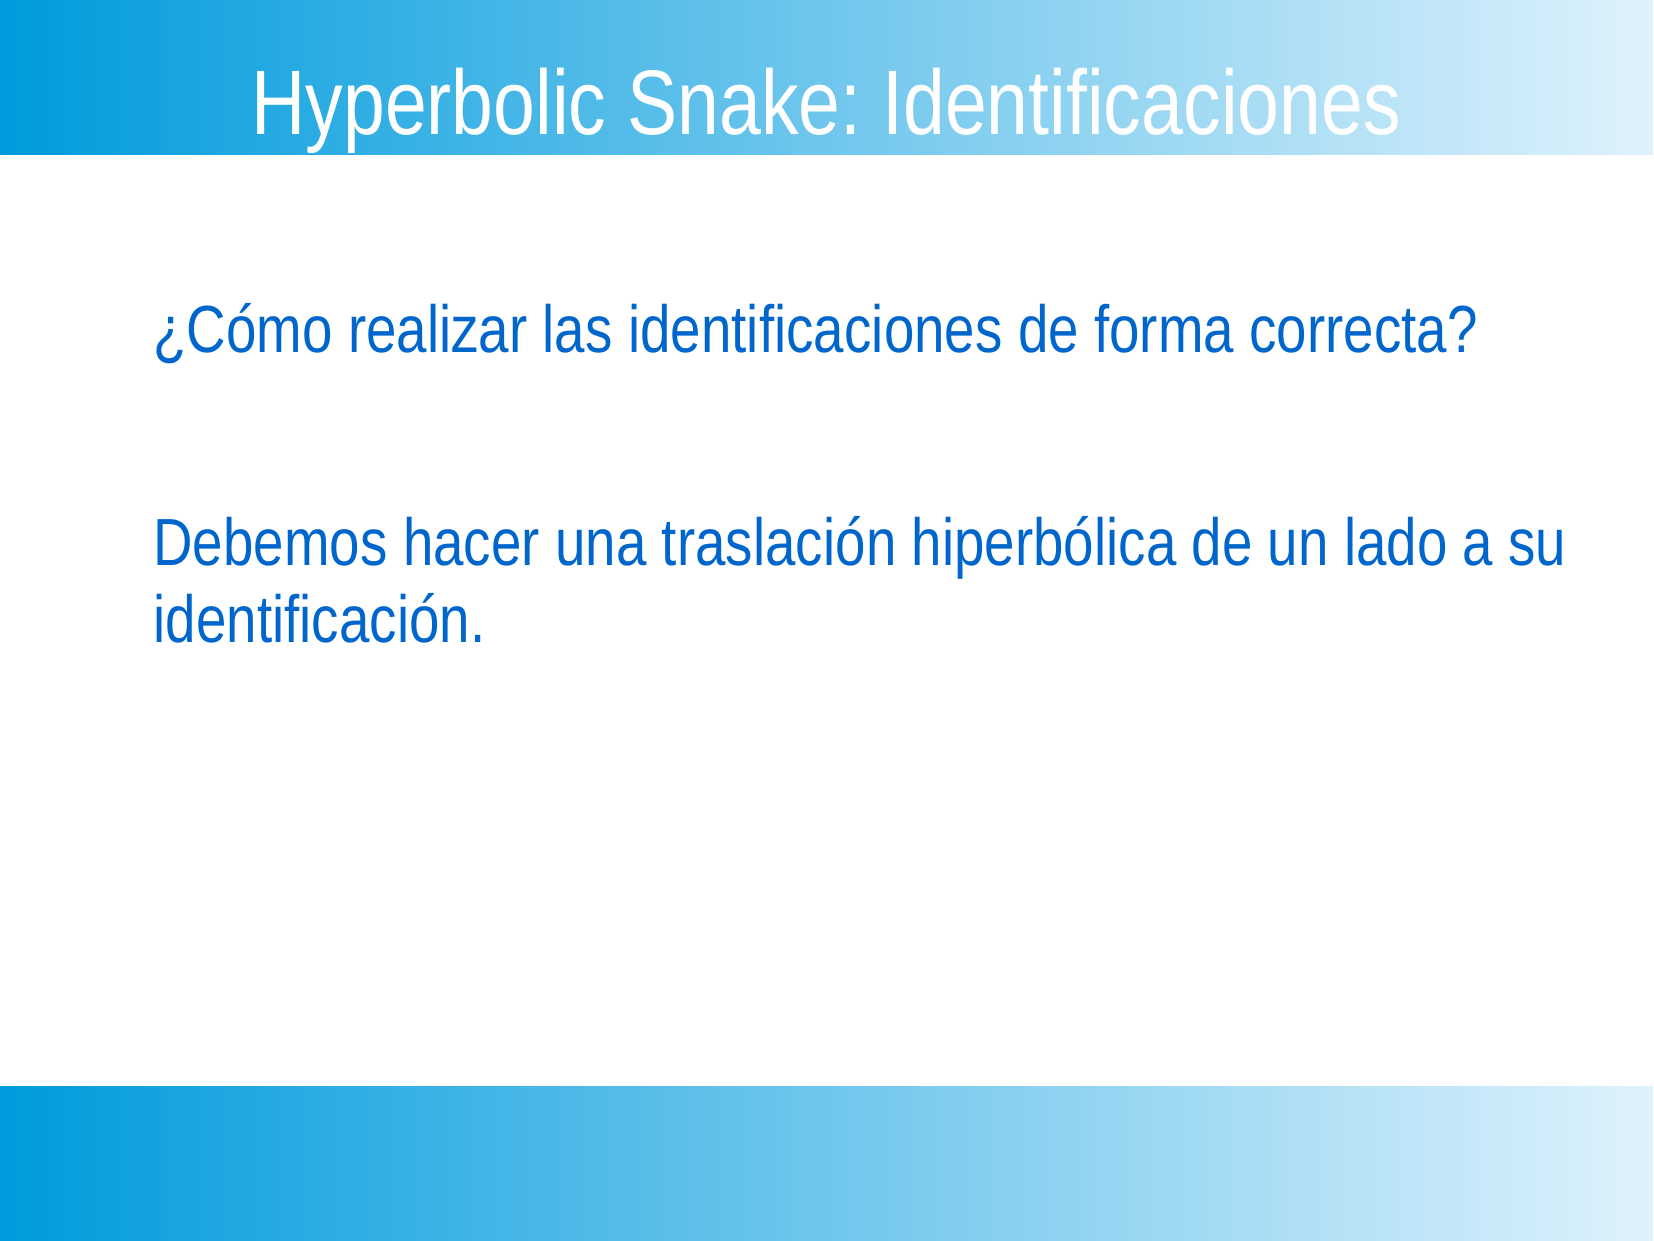

# Hyperbolic Snake: Identificaciones
¿Cómo realizar las identificaciones de forma correcta?
Debemos hacer una traslación hiperbólica de un lado a su identificación.